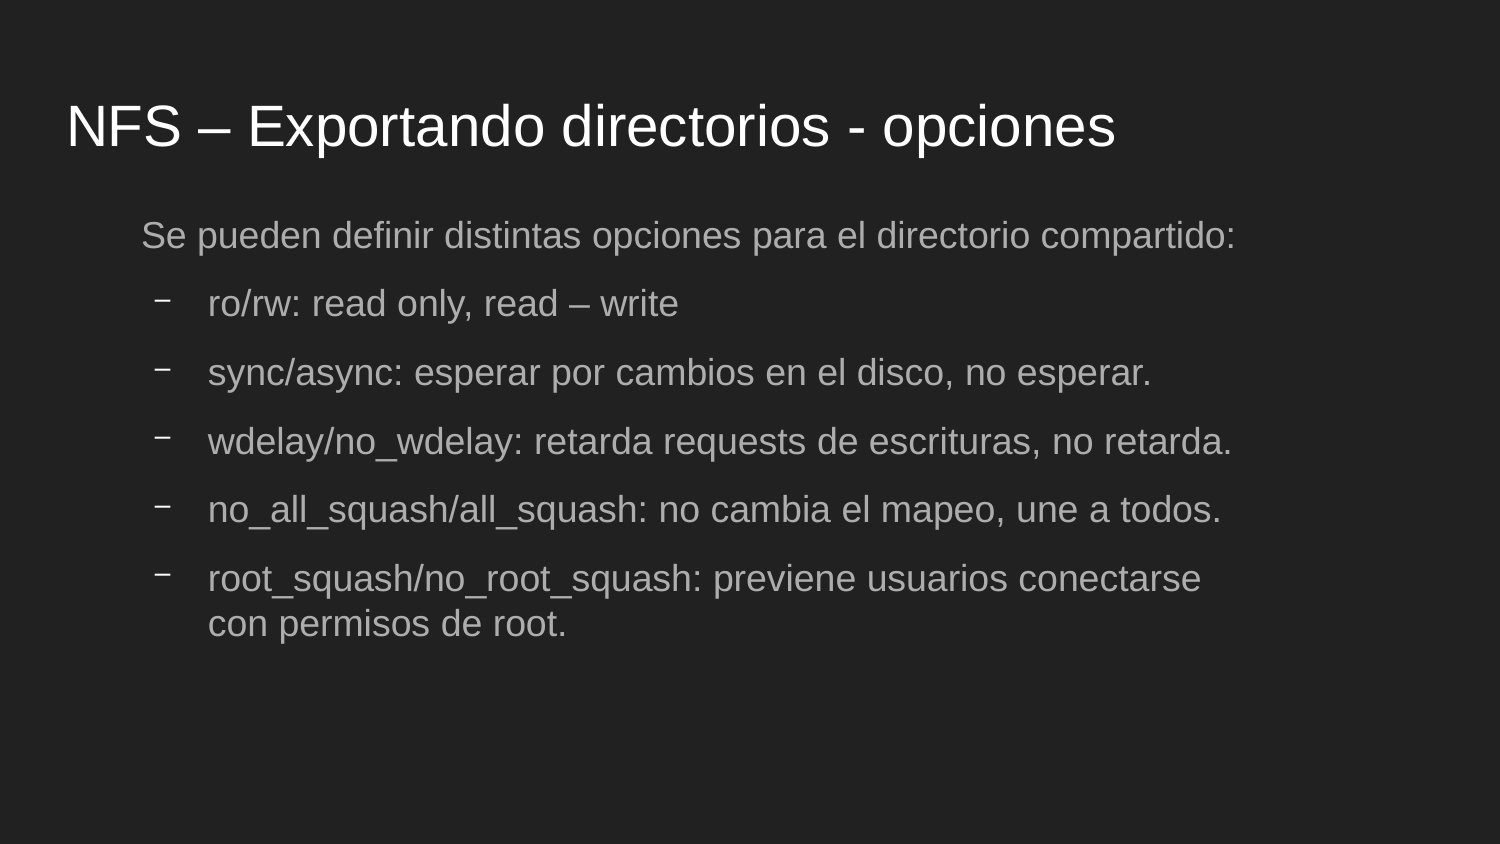

# NFS – Exportando directorios - opciones
Se pueden definir distintas opciones para el directorio compartido:
ro/rw: read only, read – write
sync/async: esperar por cambios en el disco, no esperar.
wdelay/no_wdelay: retarda requests de escrituras, no retarda.
no_all_squash/all_squash: no cambia el mapeo, une a todos.
root_squash/no_root_squash: previene usuarios conectarse con permisos de root.